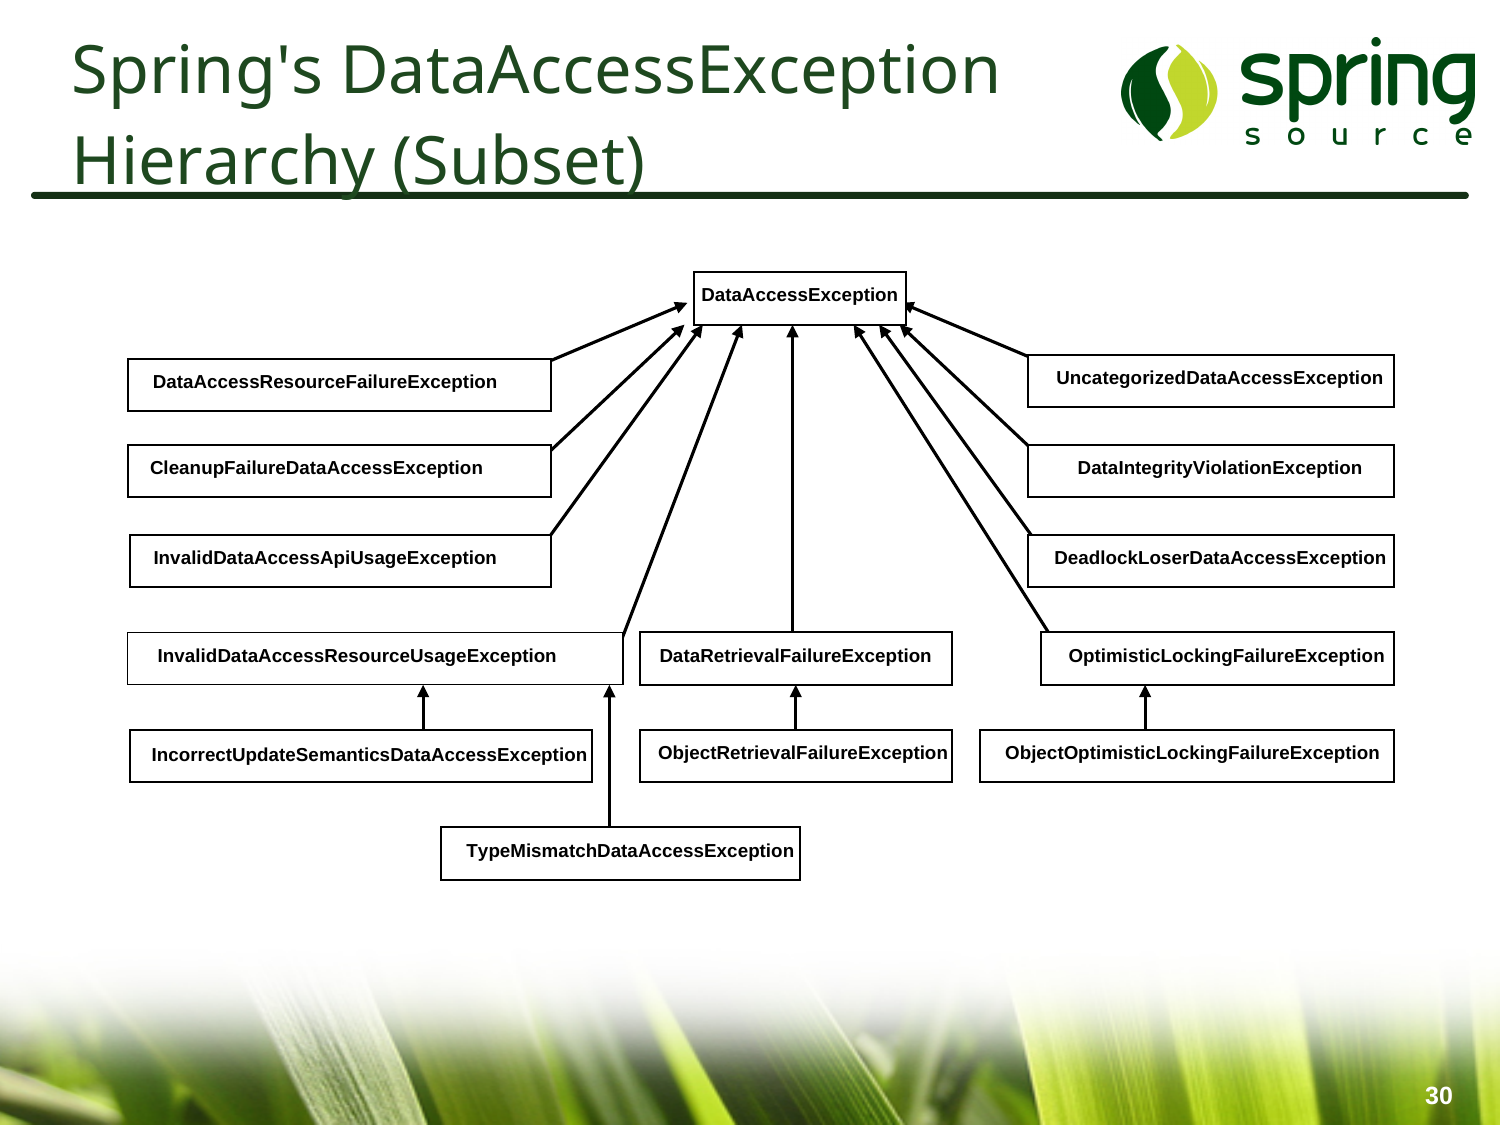

# Spring's DataAccessException Hierarchy (Subset)
DataAccessException
UncategorizedDataAccessException
DataAccessResourceFailureException
CleanupFailureDataAccessException
DataIntegrityViolationException
InvalidDataAccessApiUsageException
DeadlockLoserDataAccessException
OptimisticLockingFailureException
InvalidDataAccessResourceUsageException
ObjectRetrievalFailureException
ObjectOptimisticLockingFailureException
IncorrectUpdateSemanticsDataAccessException
TypeMismatchDataAccessException
DataRetrievalFailureException